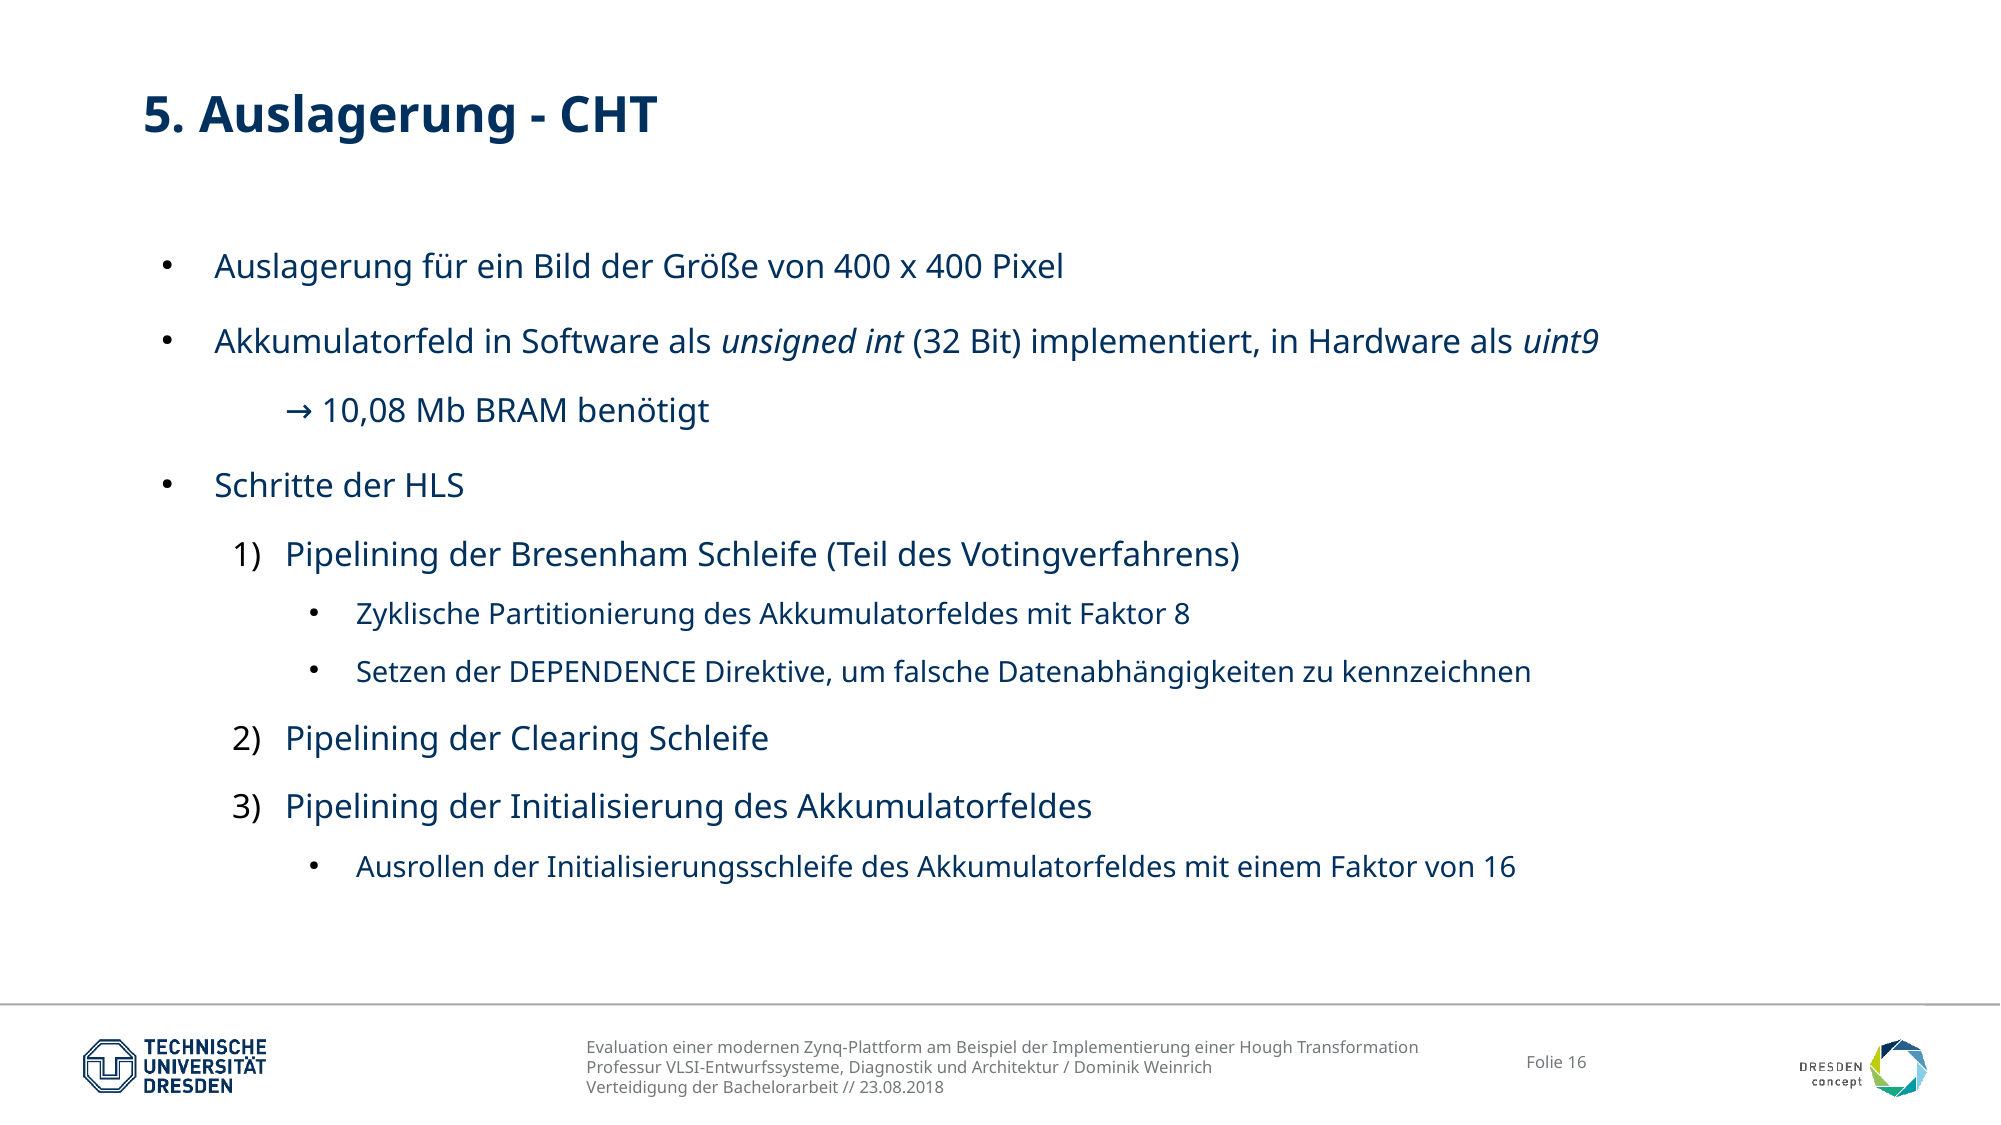

# 5. Auslagerung - CHT
Auslagerung für ein Bild der Größe von 400 x 400 Pixel
Akkumulatorfeld in Software als unsigned int (32 Bit) implementiert, in Hardware als uint9
→ 10,08 Mb BRAM benötigt
Schritte der HLS
Pipelining der Bresenham Schleife (Teil des Votingverfahrens)
Zyklische Partitionierung des Akkumulatorfeldes mit Faktor 8
Setzen der DEPENDENCE Direktive, um falsche Datenabhängigkeiten zu kennzeichnen
Pipelining der Clearing Schleife
Pipelining der Initialisierung des Akkumulatorfeldes
Ausrollen der Initialisierungsschleife des Akkumulatorfeldes mit einem Faktor von 16